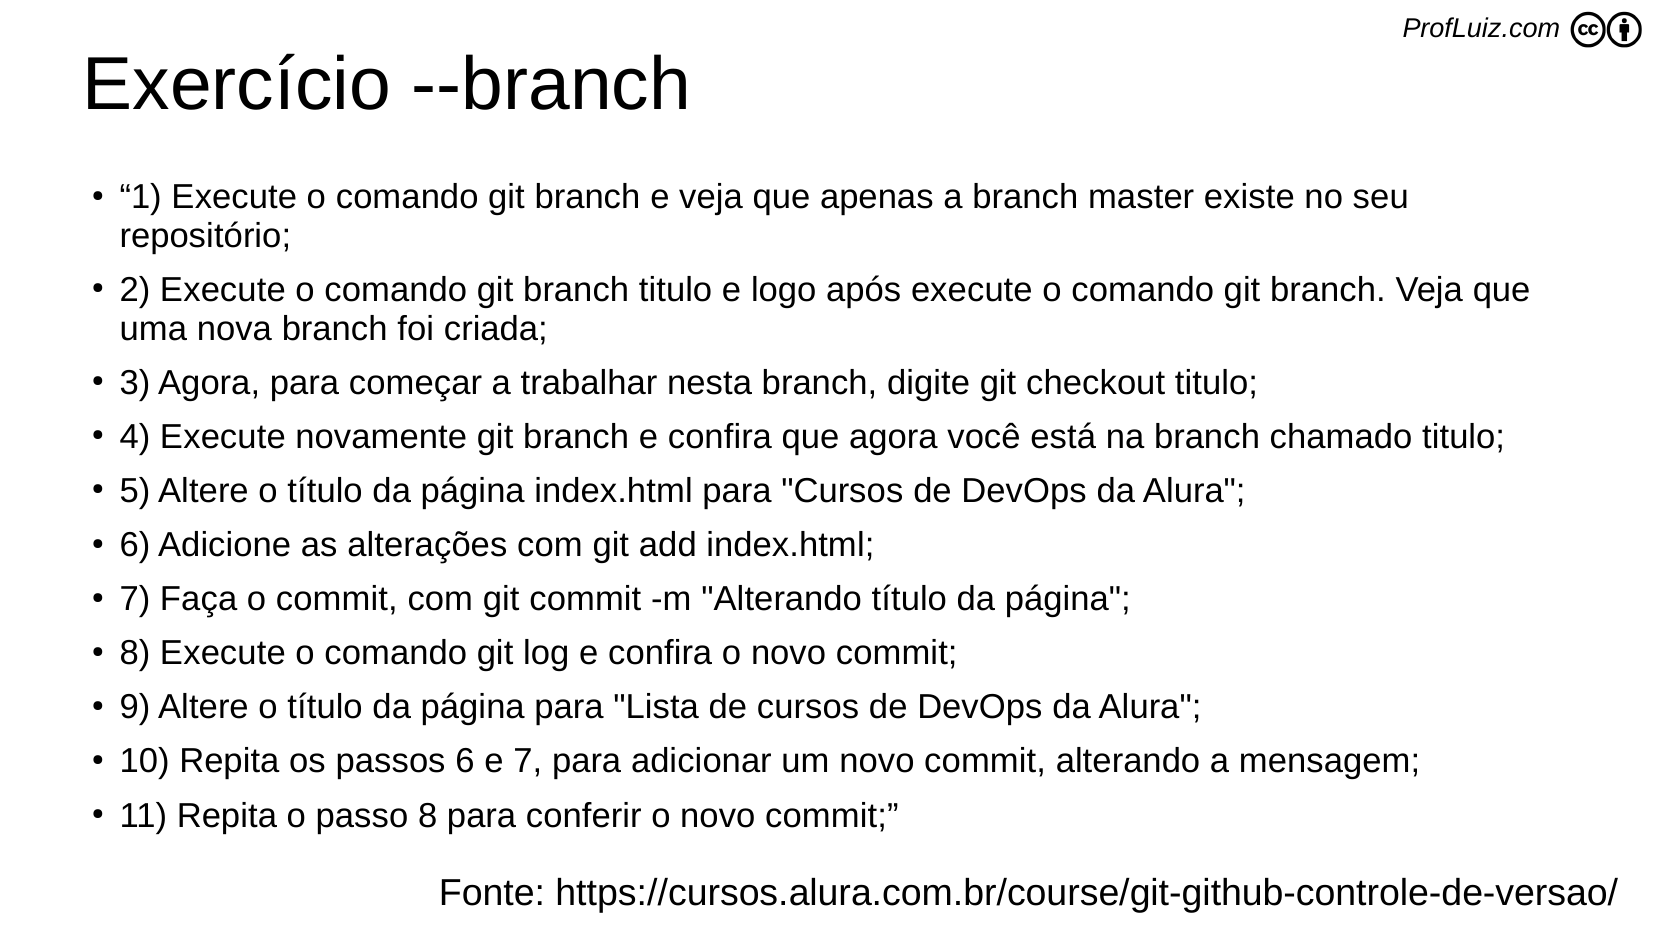

# Exercício --branch
“1) Execute o comando git branch e veja que apenas a branch master existe no seu repositório;
2) Execute o comando git branch titulo e logo após execute o comando git branch. Veja que uma nova branch foi criada;
3) Agora, para começar a trabalhar nesta branch, digite git checkout titulo;
4) Execute novamente git branch e confira que agora você está na branch chamado titulo;
5) Altere o título da página index.html para "Cursos de DevOps da Alura";
6) Adicione as alterações com git add index.html;
7) Faça o commit, com git commit -m "Alterando título da página";
8) Execute o comando git log e confira o novo commit;
9) Altere o título da página para "Lista de cursos de DevOps da Alura";
10) Repita os passos 6 e 7, para adicionar um novo commit, alterando a mensagem;
11) Repita o passo 8 para conferir o novo commit;”
Fonte: https://cursos.alura.com.br/course/git-github-controle-de-versao/